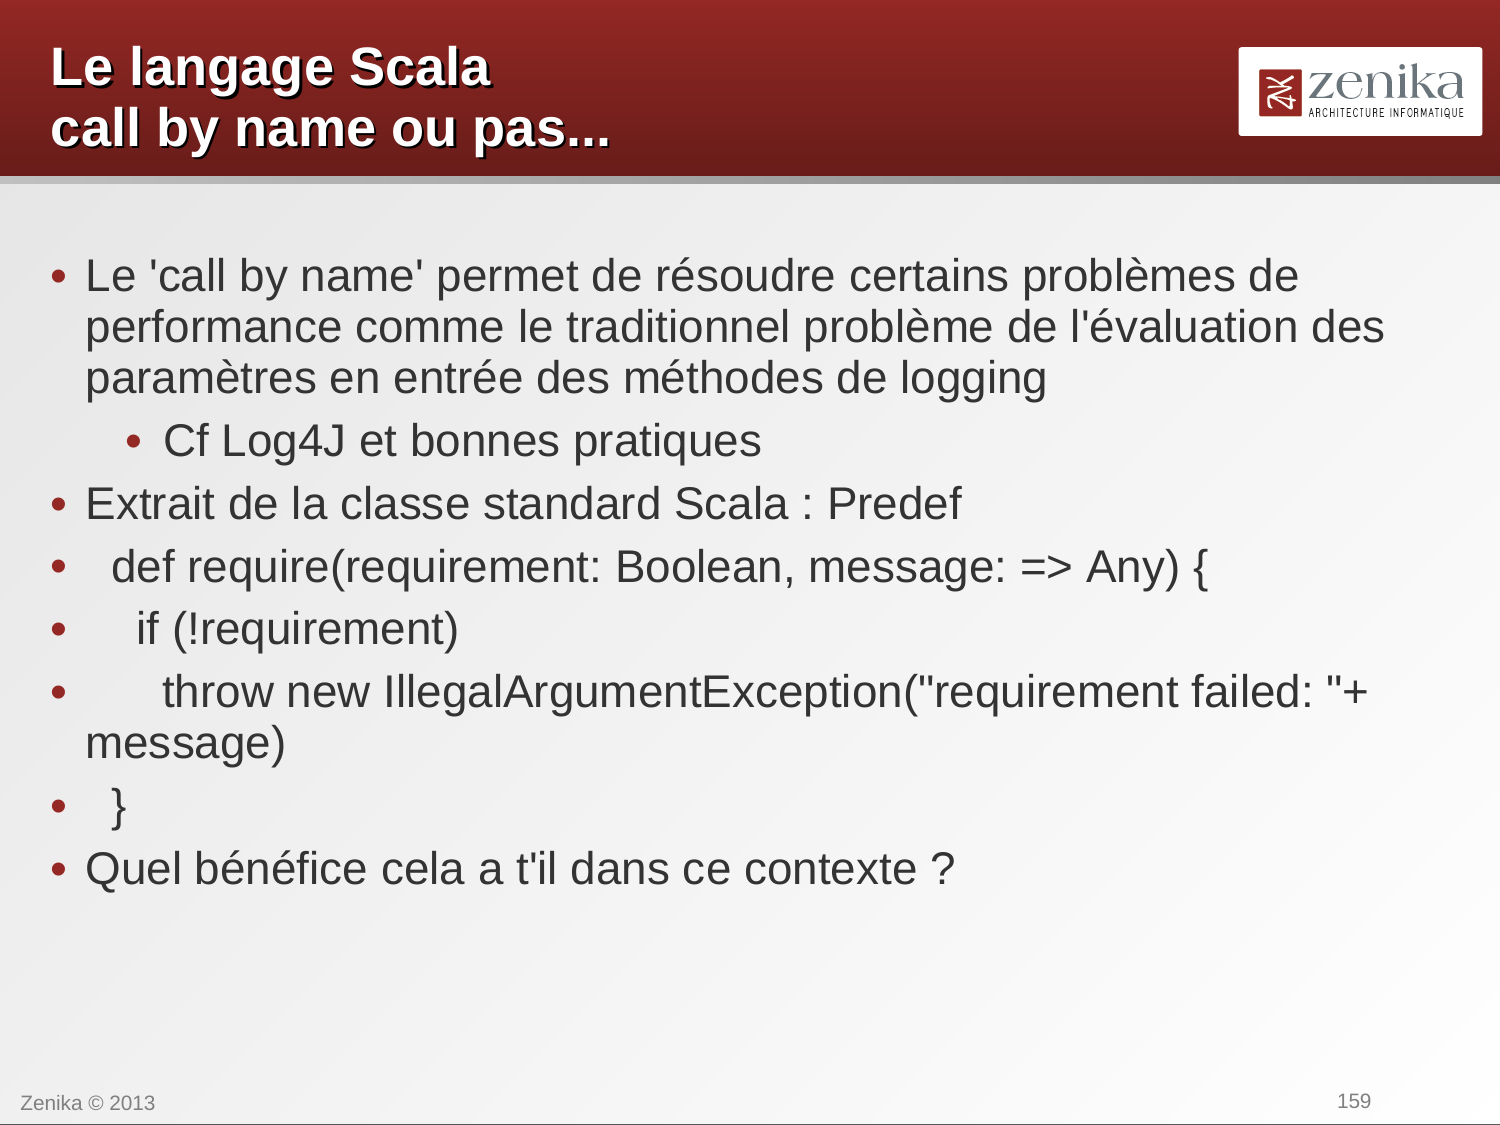

# Le langage Scala call by name ou pas...
Le 'call by name' permet de résoudre certains problèmes de performance comme le traditionnel problème de l'évaluation des paramètres en entrée des méthodes de logging
Cf Log4J et bonnes pratiques
Extrait de la classe standard Scala : Predef
 def require(requirement: Boolean, message: => Any) {
 if (!requirement)
 throw new IllegalArgumentException("requirement failed: "+ message)
 }
Quel bénéfice cela a t'il dans ce contexte ?